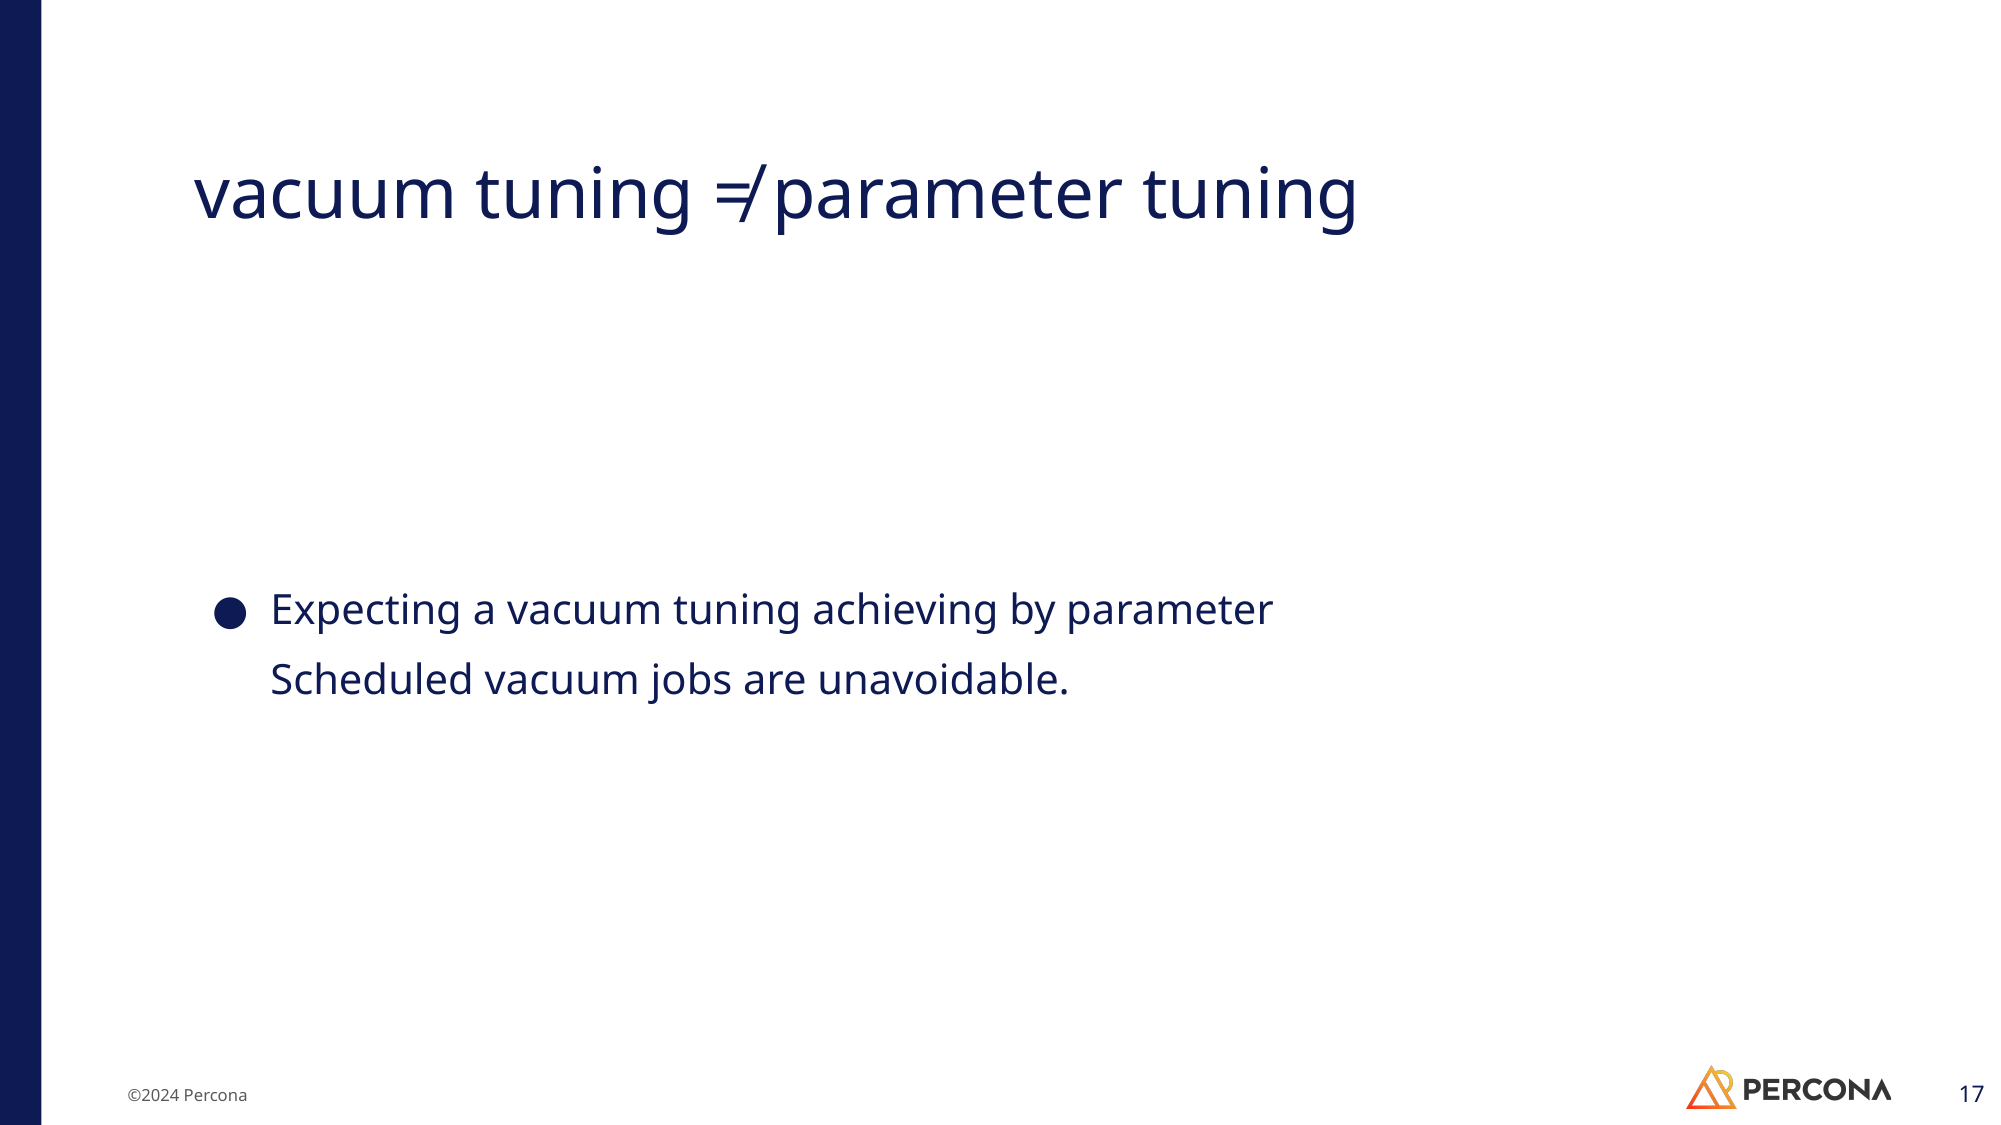

vacuum tuning ≠ parameter tuning
# Expecting a vacuum tuning achieving by parameter
Scheduled vacuum jobs are unavoidable.